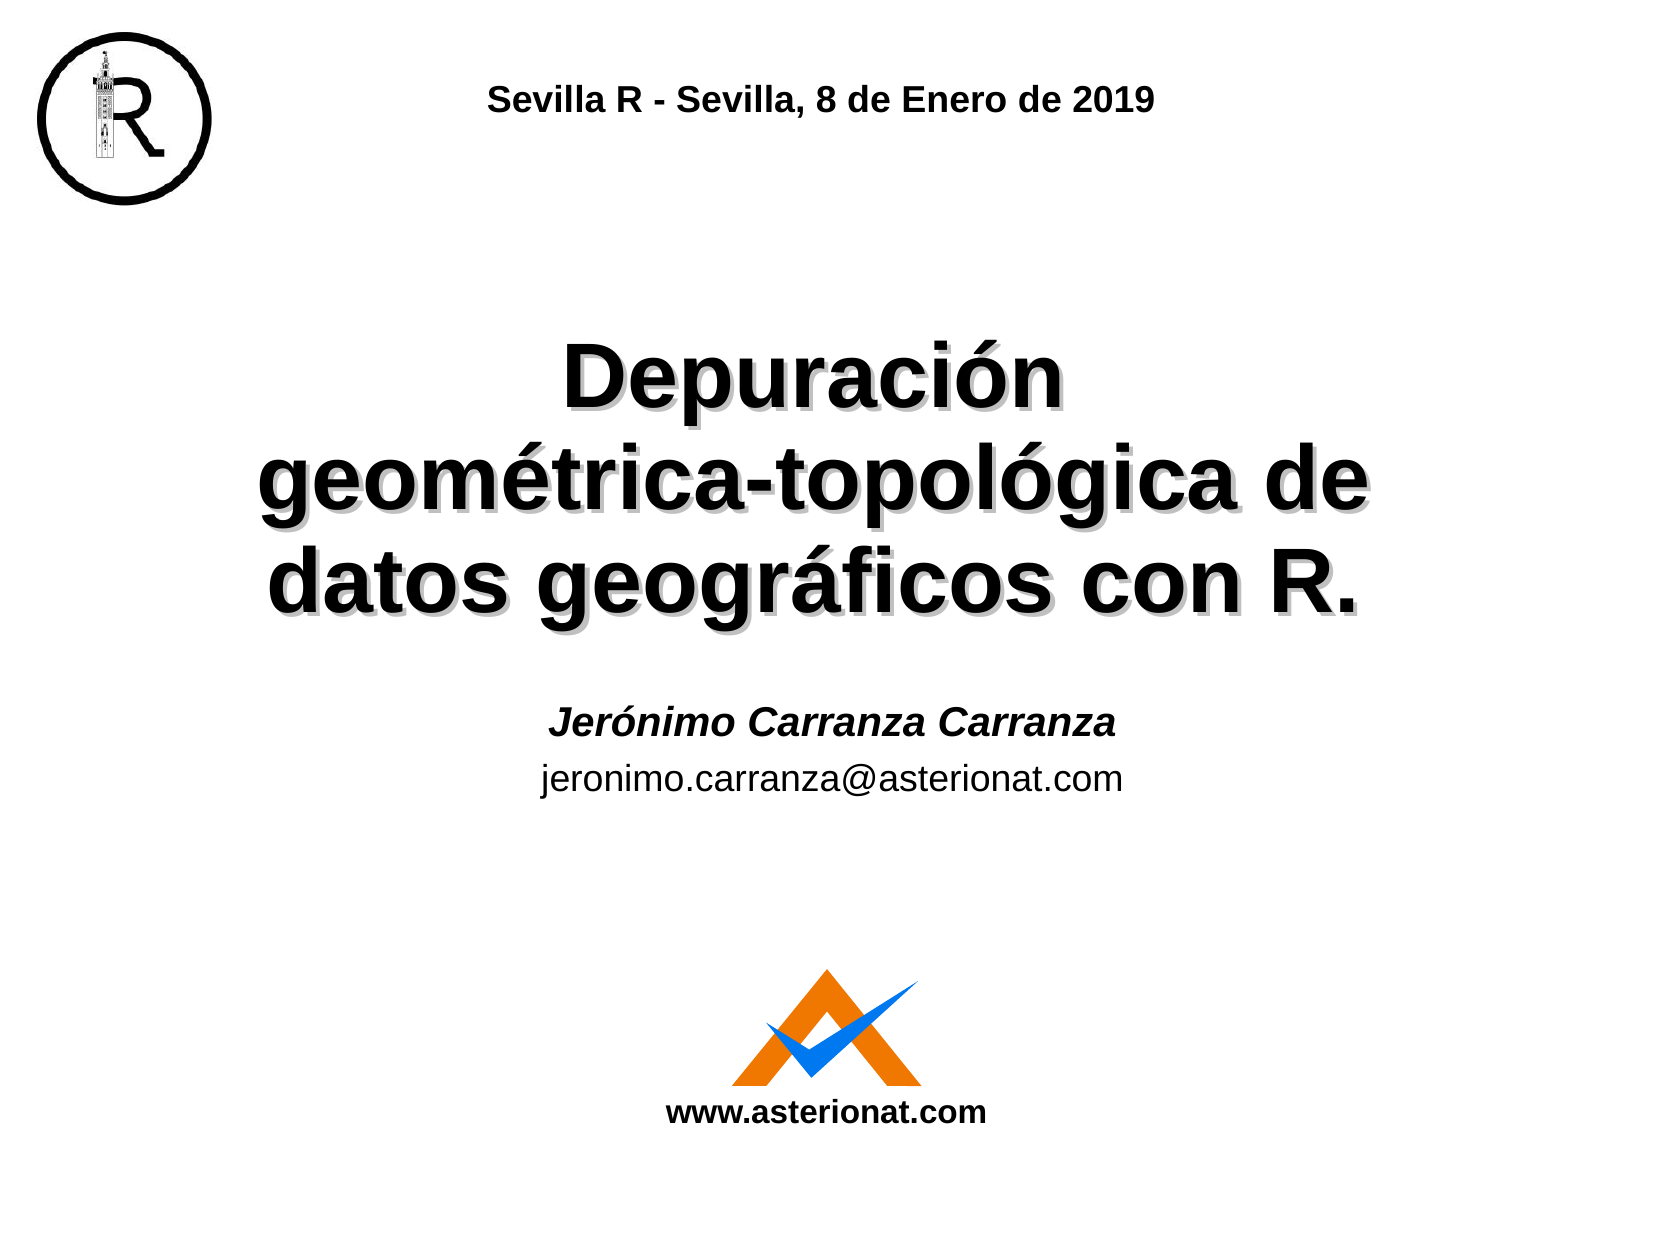

Sevilla R - Sevilla, 8 de Enero de 2019
# Depuración geométrica-topológica de datos geográficos con R.
Jerónimo Carranza Carranza
jeronimo.carranza@asterionat.com
www.asterionat.com